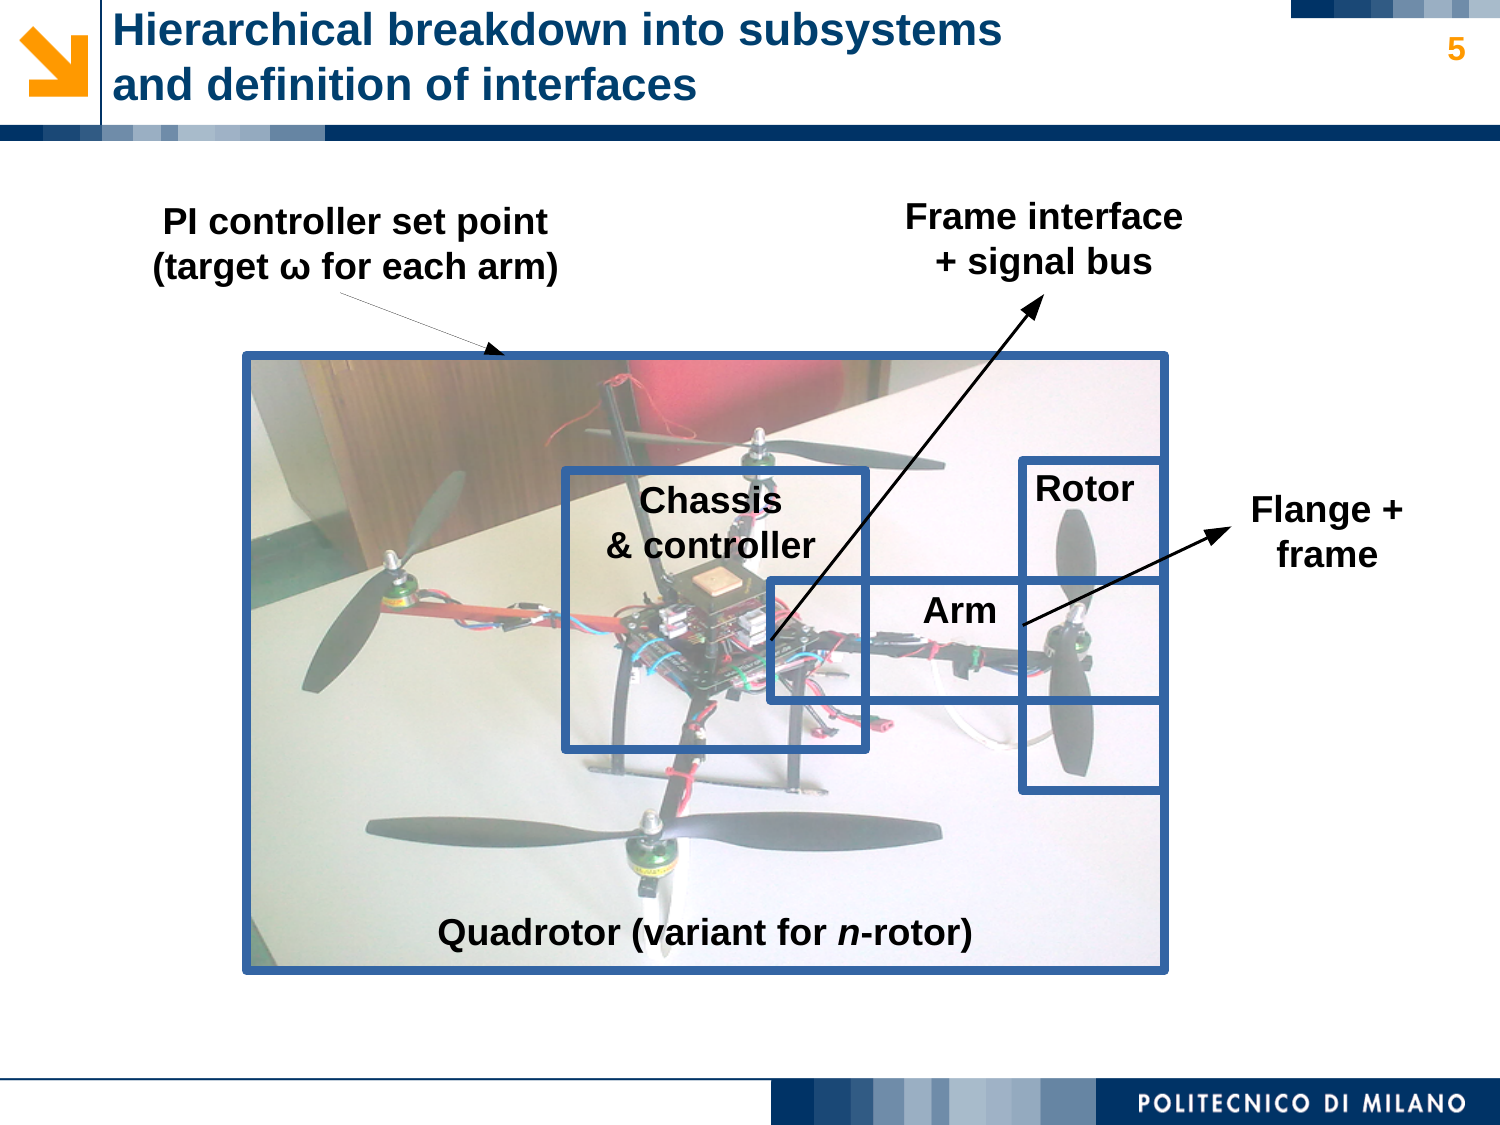

# Hierarchical breakdown into subsystems and definition of interfaces
Frame interface
+ signal bus
PI controller set point
(target ω for each arm)
Rotor
Chassis
& controller
Flange + frame
Arm
Quadrotor (variant for n-rotor)